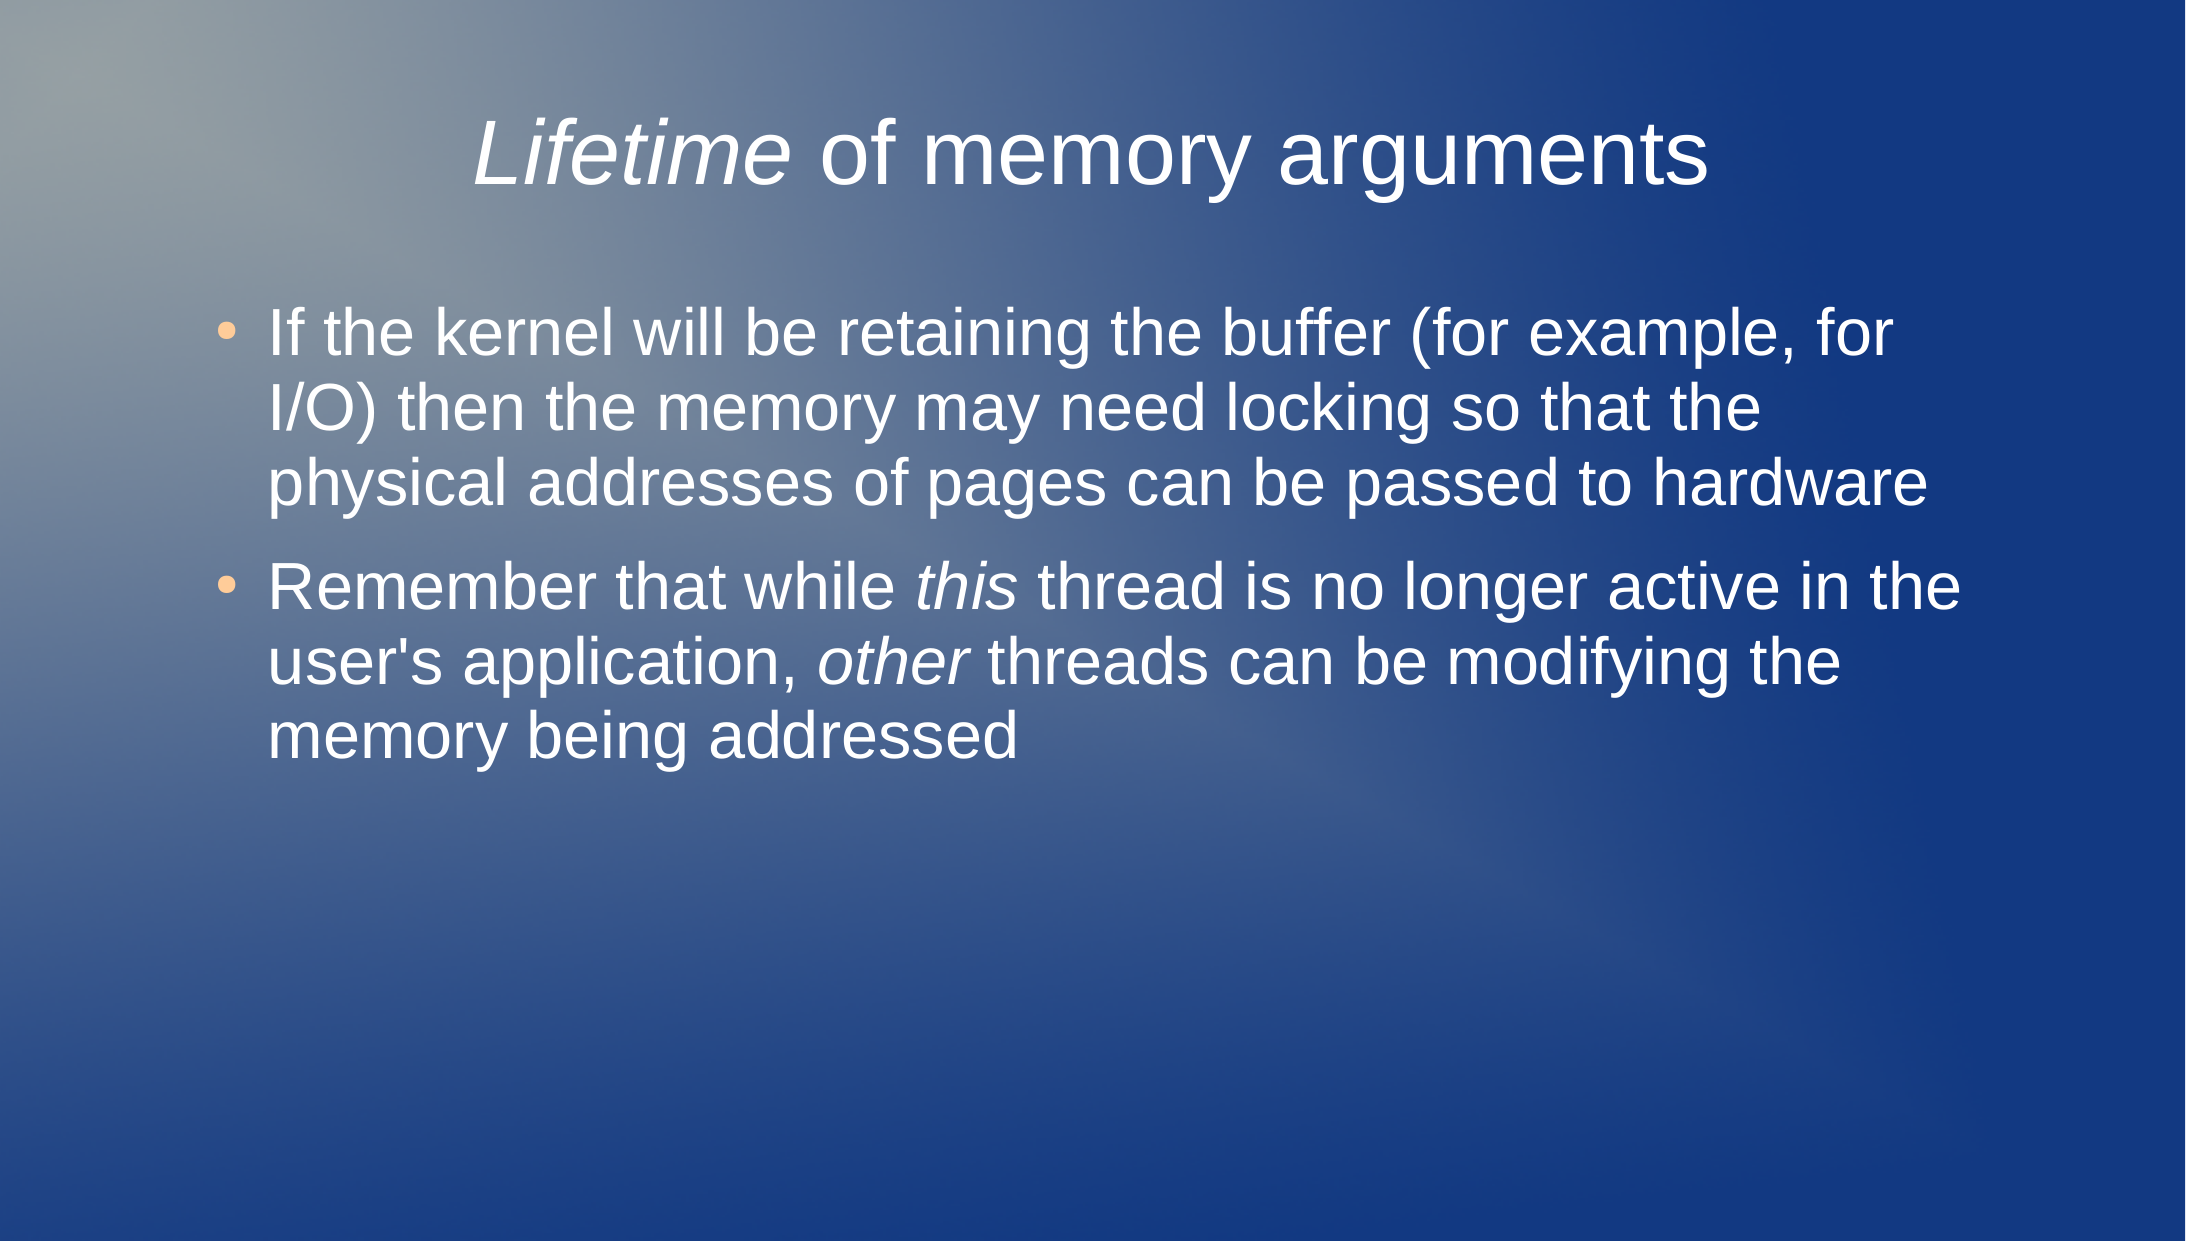

# Lifetime of memory arguments
If the kernel will be retaining the buffer (for example, for I/O) then the memory may need locking so that the physical addresses of pages can be passed to hardware
Remember that while this thread is no longer active in the user's application, other threads can be modifying the memory being addressed